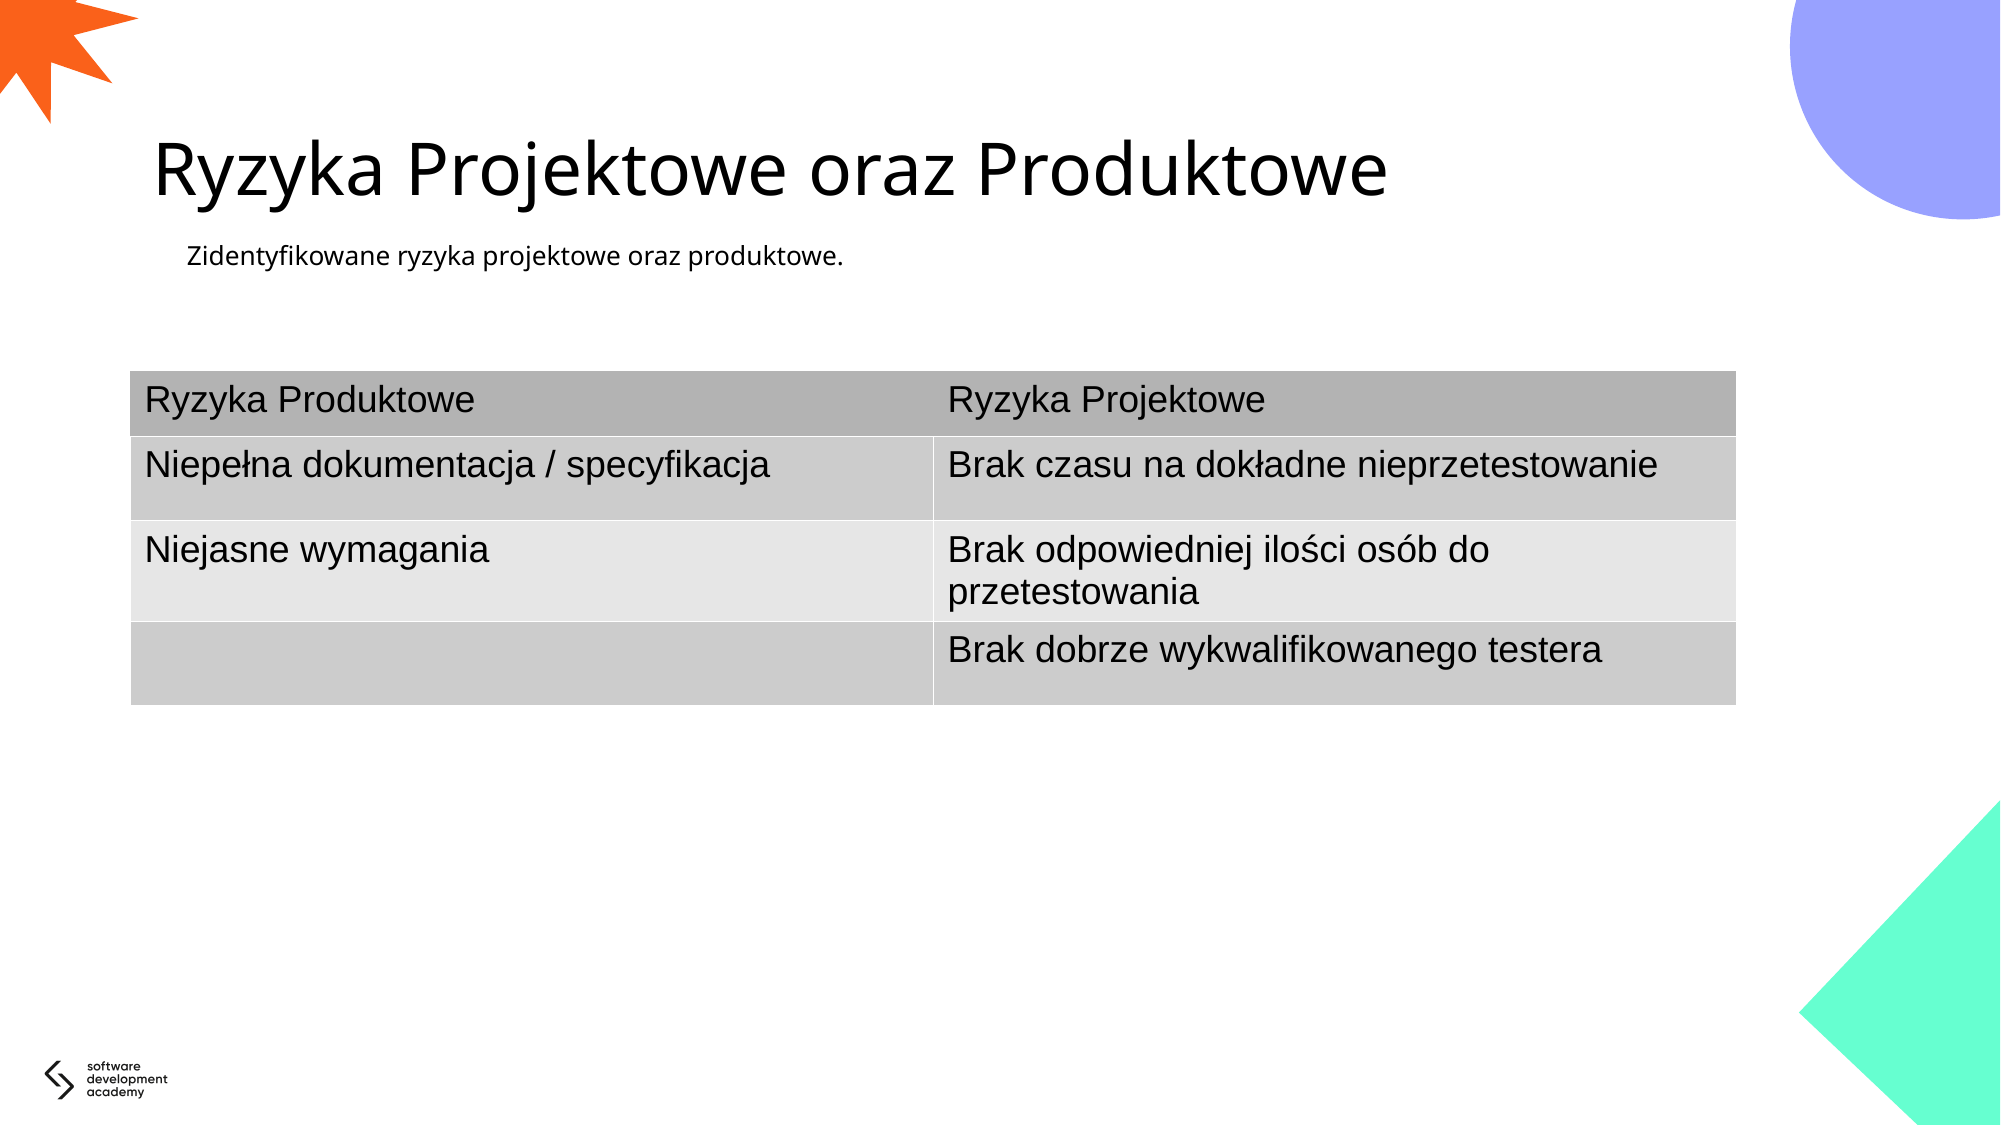

# Ryzyka Projektowe oraz Produktowe
Zidentyfikowane ryzyka projektowe oraz produktowe.
| Ryzyka Produktowe | Ryzyka Projektowe |
| --- | --- |
| Niepełna dokumentacja / specyfikacja | Brak czasu na dokładne nieprzetestowanie |
| Niejasne wymagania | Brak odpowiedniej ilości osób do przetestowania |
| | Brak dobrze wykwalifikowanego testera |